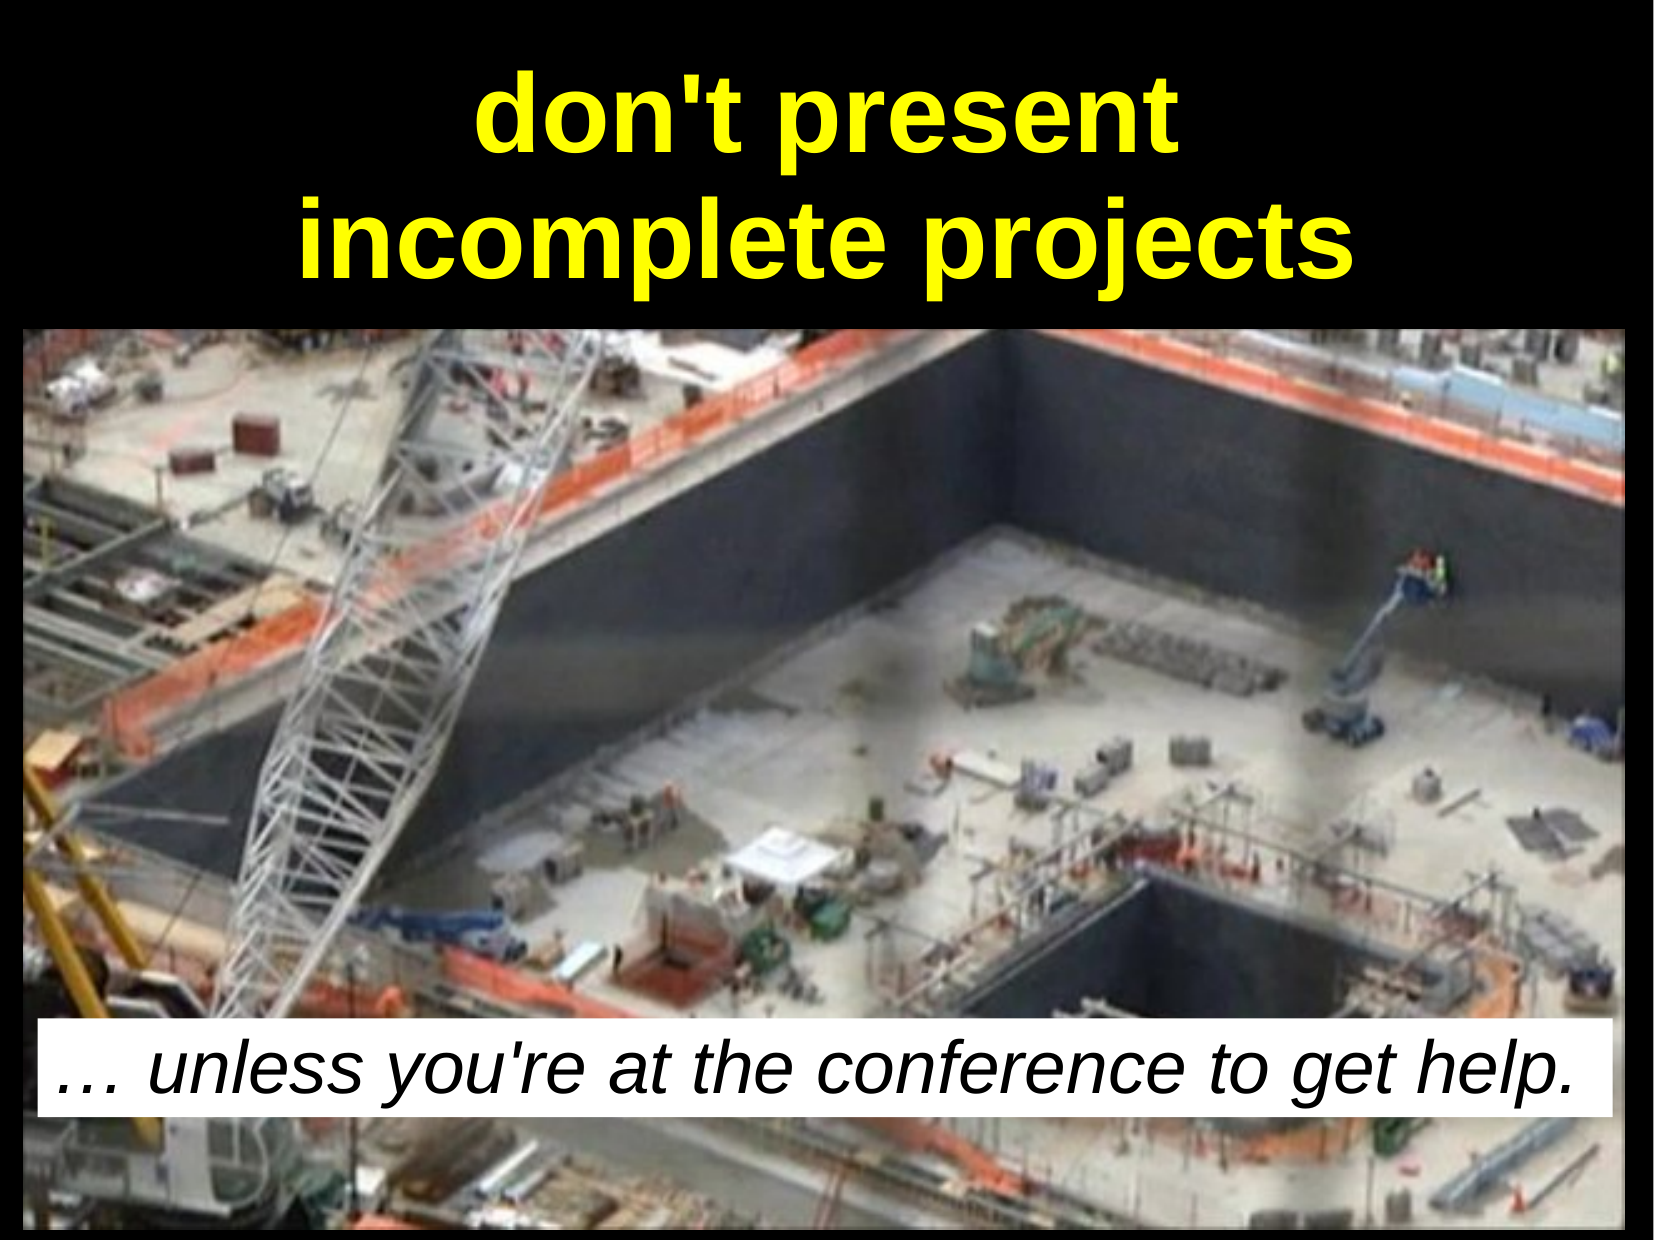

# don't present incomplete projects
… unless you're at the conference to get help.